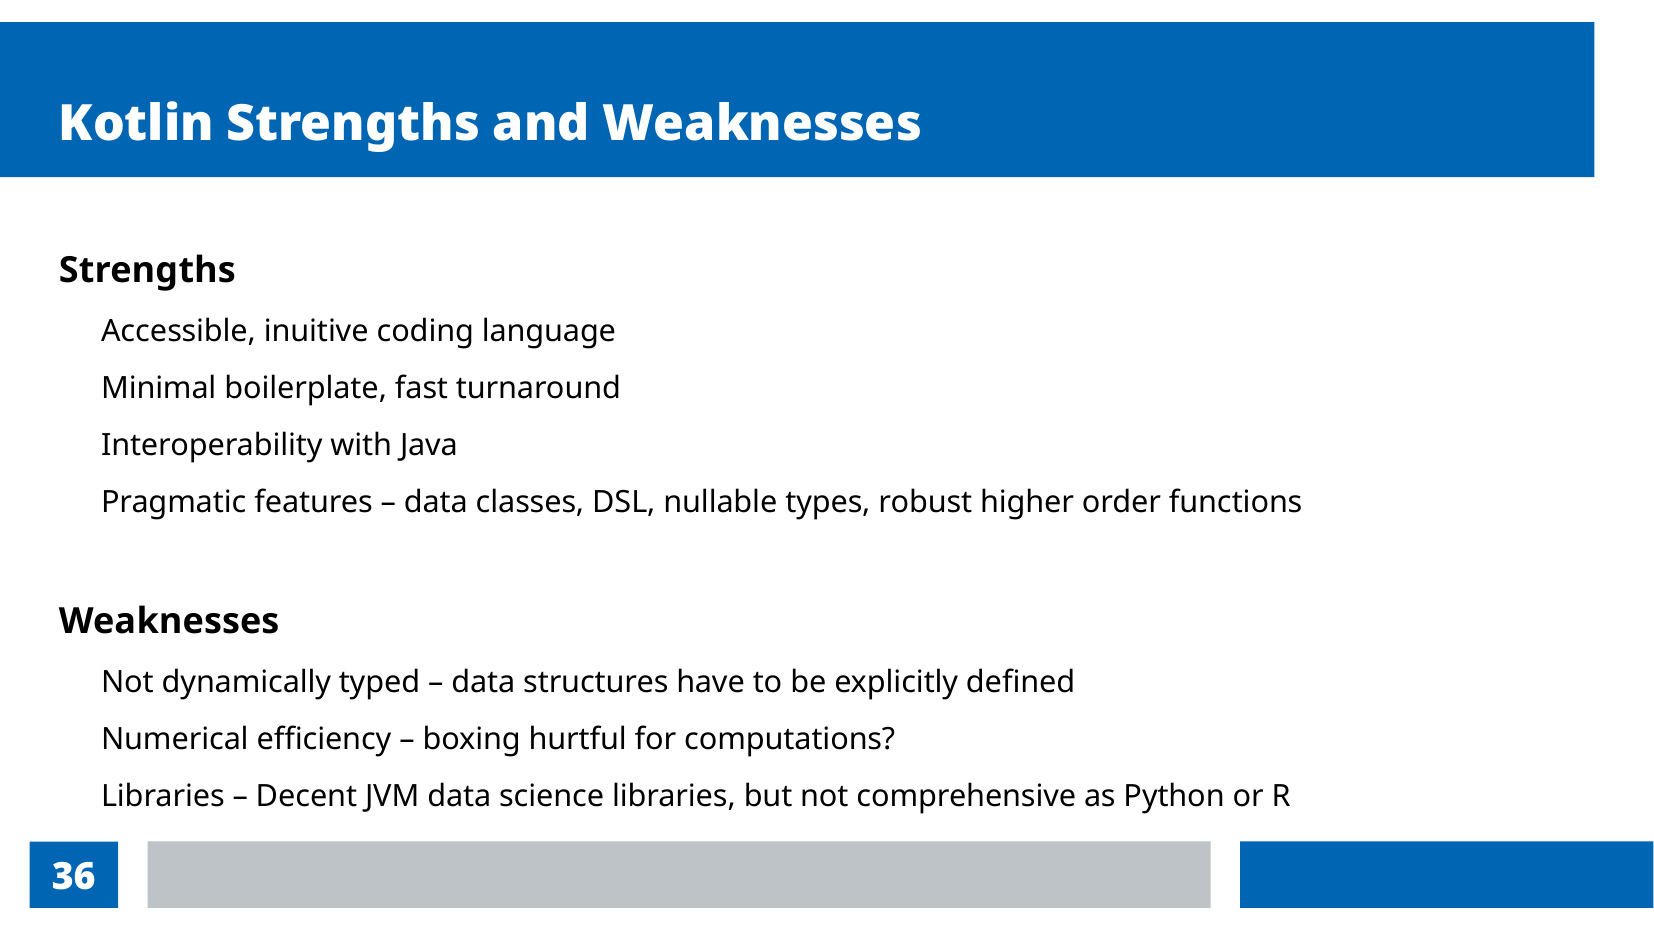

# Kotlin Strengths and Weaknesses
Strengths
Accessible, inuitive coding language
Minimal boilerplate, fast turnaround
Interoperability with Java
Pragmatic features – data classes, DSL, nullable types, robust higher order functions
Weaknesses
Not dynamically typed – data structures have to be explicitly defined
Numerical efficiency – boxing hurtful for computations?
Libraries – Decent JVM data science libraries, but not comprehensive as Python or R
36